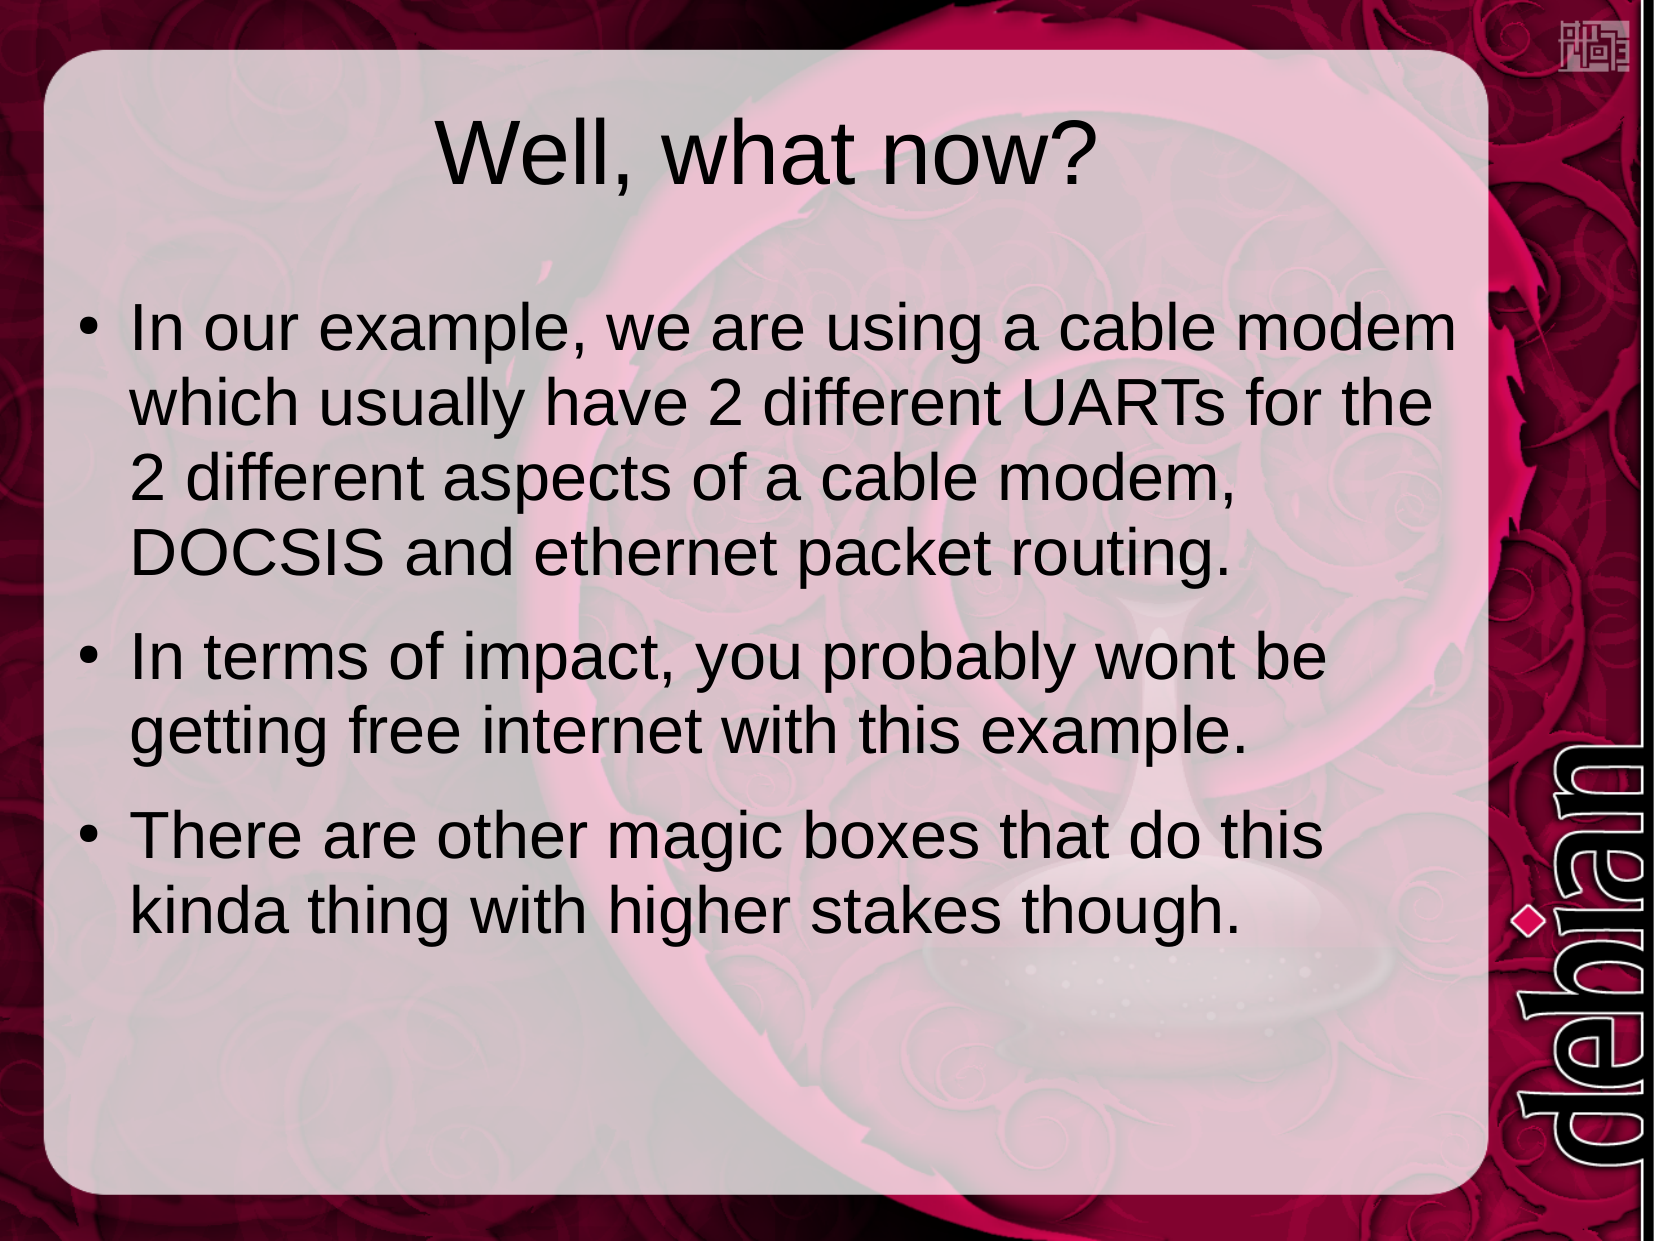

# Well, what now?
In our example, we are using a cable modem which usually have 2 different UARTs for the 2 different aspects of a cable modem, DOCSIS and ethernet packet routing.
In terms of impact, you probably wont be getting free internet with this example.
There are other magic boxes that do this kinda thing with higher stakes though.